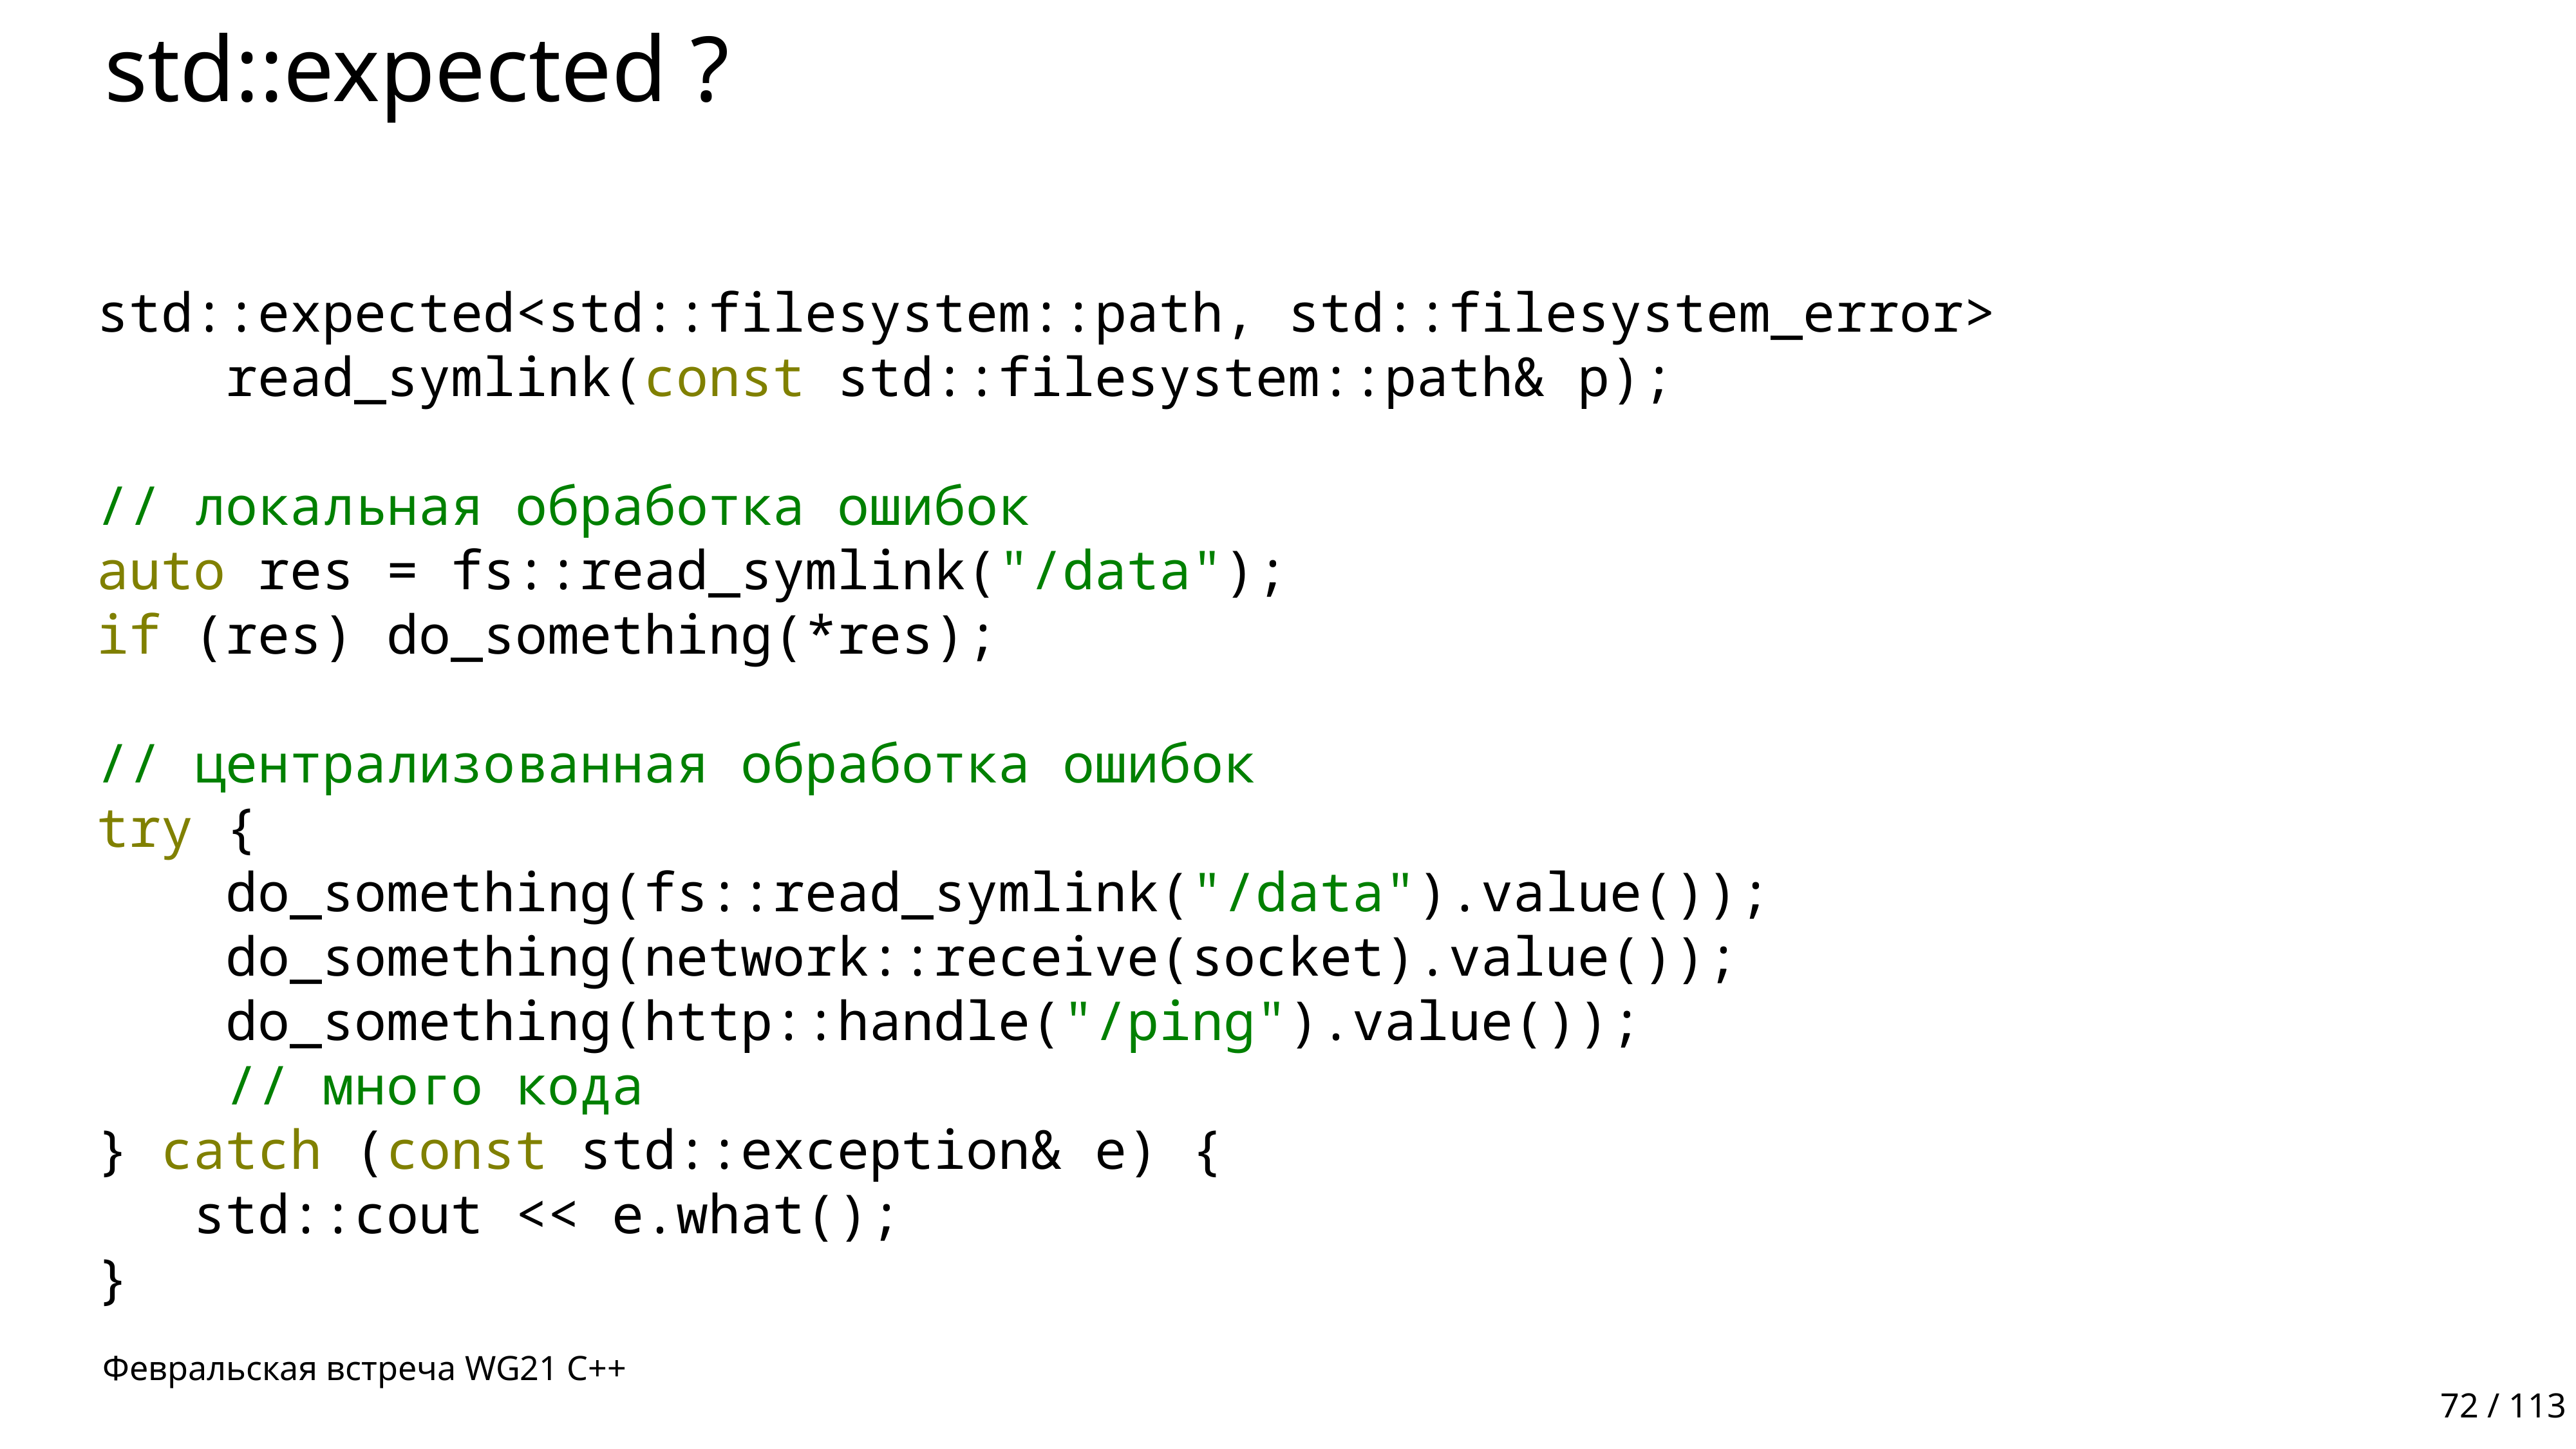

# std::expected ?
std::expected<std::filesystem::path, std::filesystem_error>
 read_symlink(const std::filesystem::path& p);
// локальная обработка ошибок
auto res = fs::read_symlink("/data");
if (res) do_something(*res);
// централизованная обработка ошибок
try {
 do_something(fs::read_symlink("/data").value());
 do_something(network::receive(socket).value());
 do_something(http::handle("/ping").value());
 // много кода
} catch (const std::exception& e) {
 std::cout << e.what();
}
Февральская встреча WG21 C++